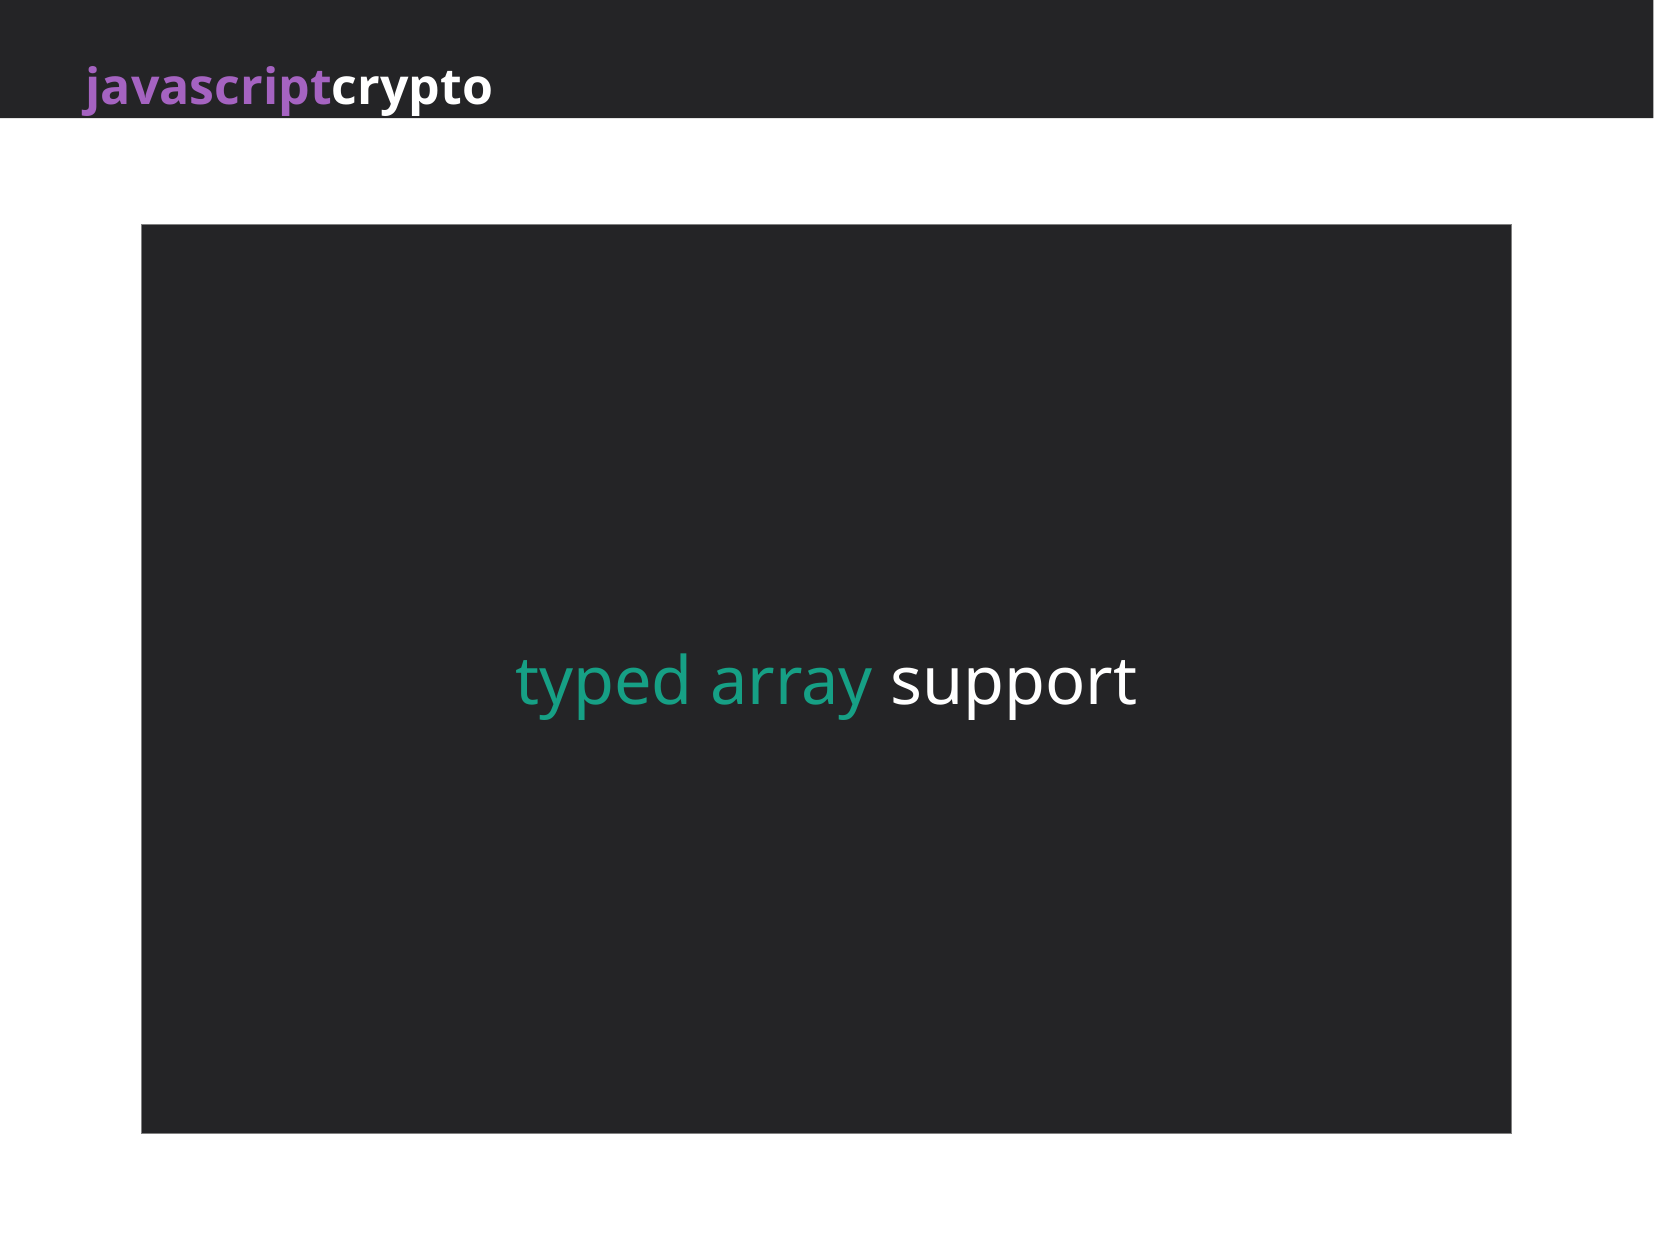

javascriptcrypto
typed array support
big integer support
bit-fiddling deluxe
asm.js